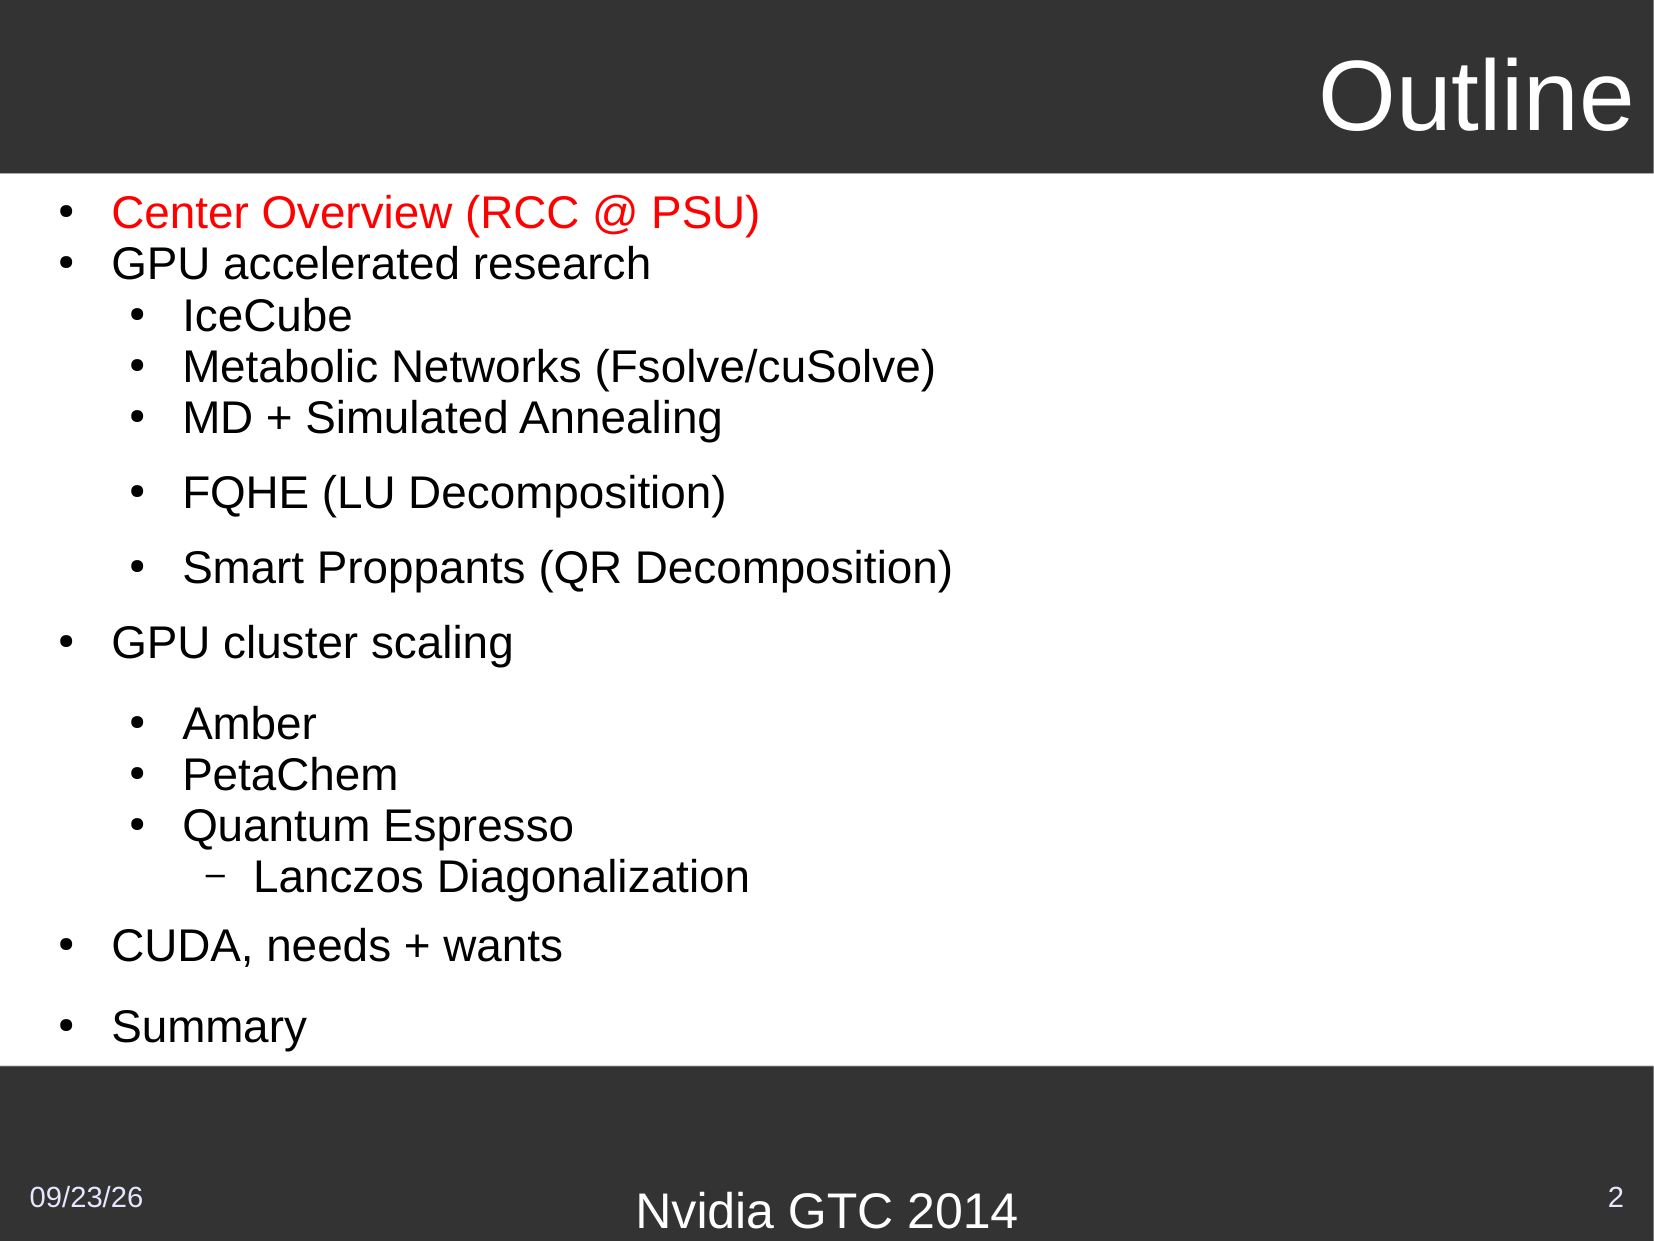

# Outline
Center Overview (RCC @ PSU)
GPU accelerated research
IceCube
Metabolic Networks (Fsolve/cuSolve)
MD + Simulated Annealing
FQHE (LU Decomposition)
Smart Proppants (QR Decomposition)
GPU cluster scaling
Amber
PetaChem
Quantum Espresso
Lanczos Diagonalization
CUDA, needs + wants
Summary
2
Nvidia GTC 2014